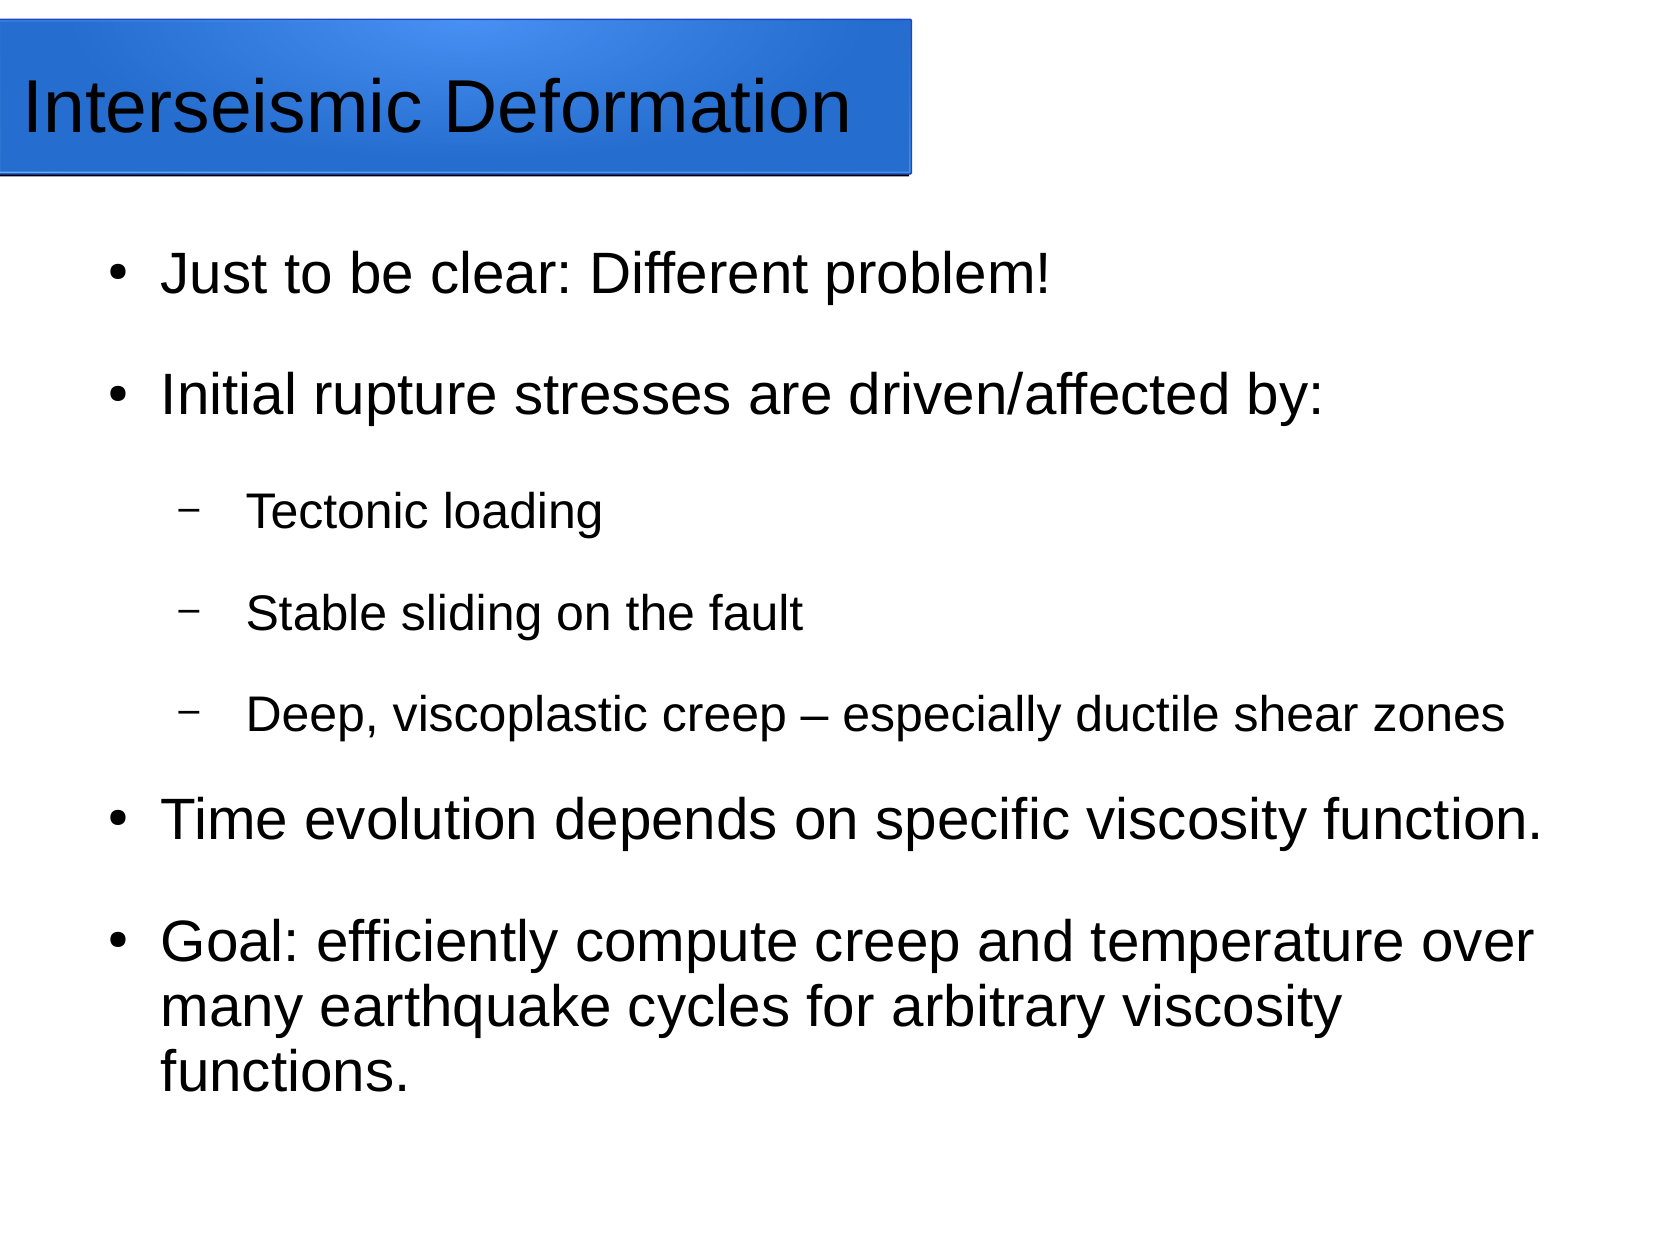

# Interseismic Deformation
Just to be clear: Different problem!
Initial rupture stresses are driven/affected by:
 Tectonic loading
 Stable sliding on the fault
 Deep, viscoplastic creep – especially ductile shear zones
Time evolution depends on specific viscosity function.
Goal: efficiently compute creep and temperature over many earthquake cycles for arbitrary viscosity functions.